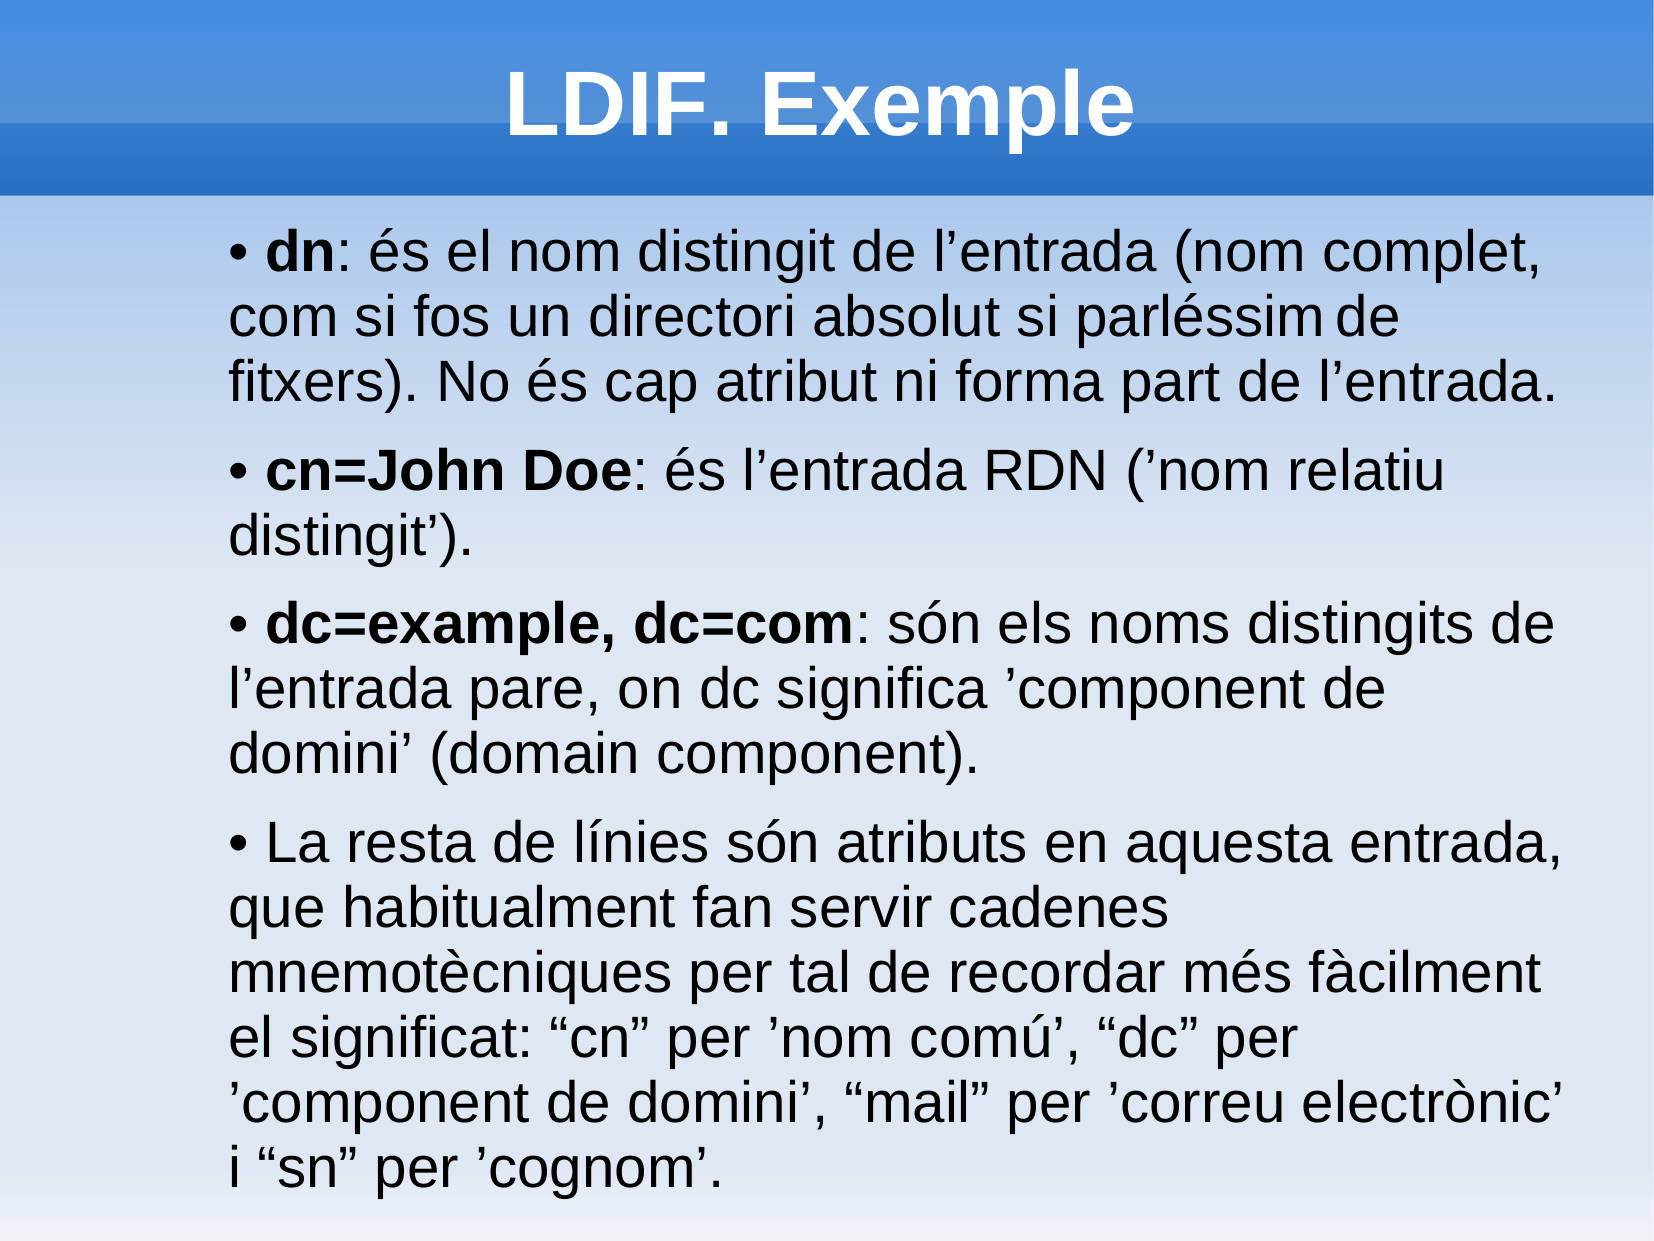

# LDIF. Exemple
• dn: és el nom distingit de l’entrada (nom complet, com si fos un directori absolut si parléssim	de fitxers). No és cap atribut ni forma part de l’entrada.
• cn=John Doe: és l’entrada RDN (’nom relatiu distingit’).
• dc=example, dc=com: són els noms distingits de l’entrada pare, on dc significa ’component de domini’ (domain component).
• La resta de línies són atributs en aquesta entrada, que habitualment fan servir cadenes	mnemotècniques per tal de recordar més fàcilment el significat: “cn” per ’nom comú’, “dc” per ’component de domini’, “mail” per ’correu electrònic’ i “sn” per ’cognom’.